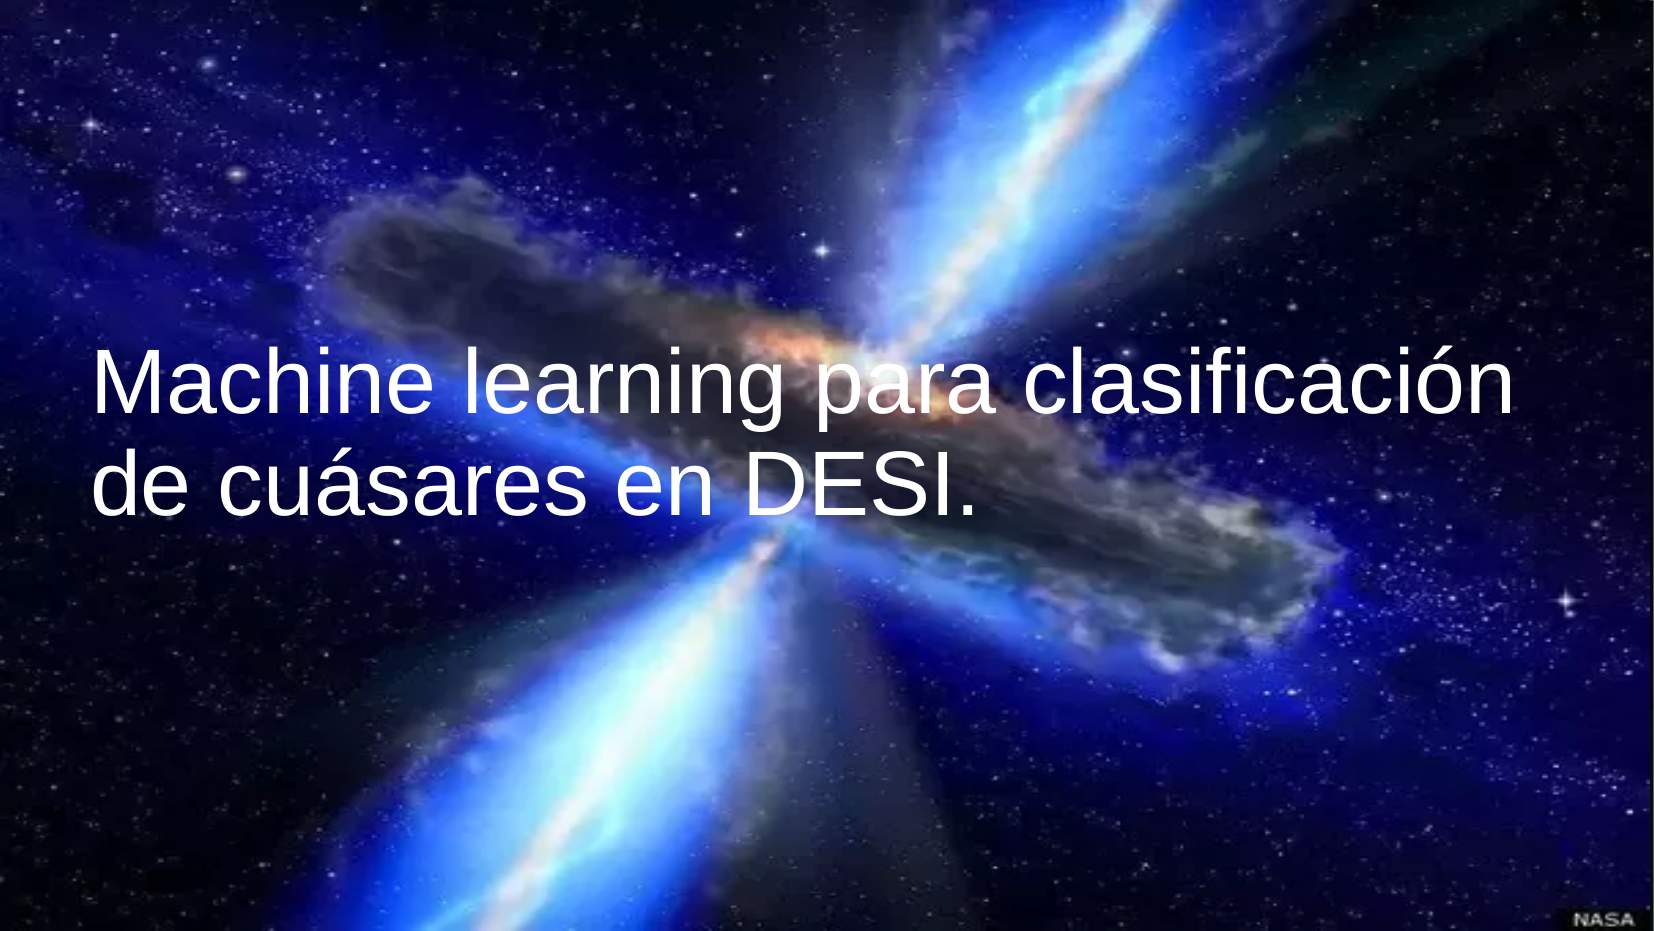

# Machine learning para clasificación de cuásares en DESI.